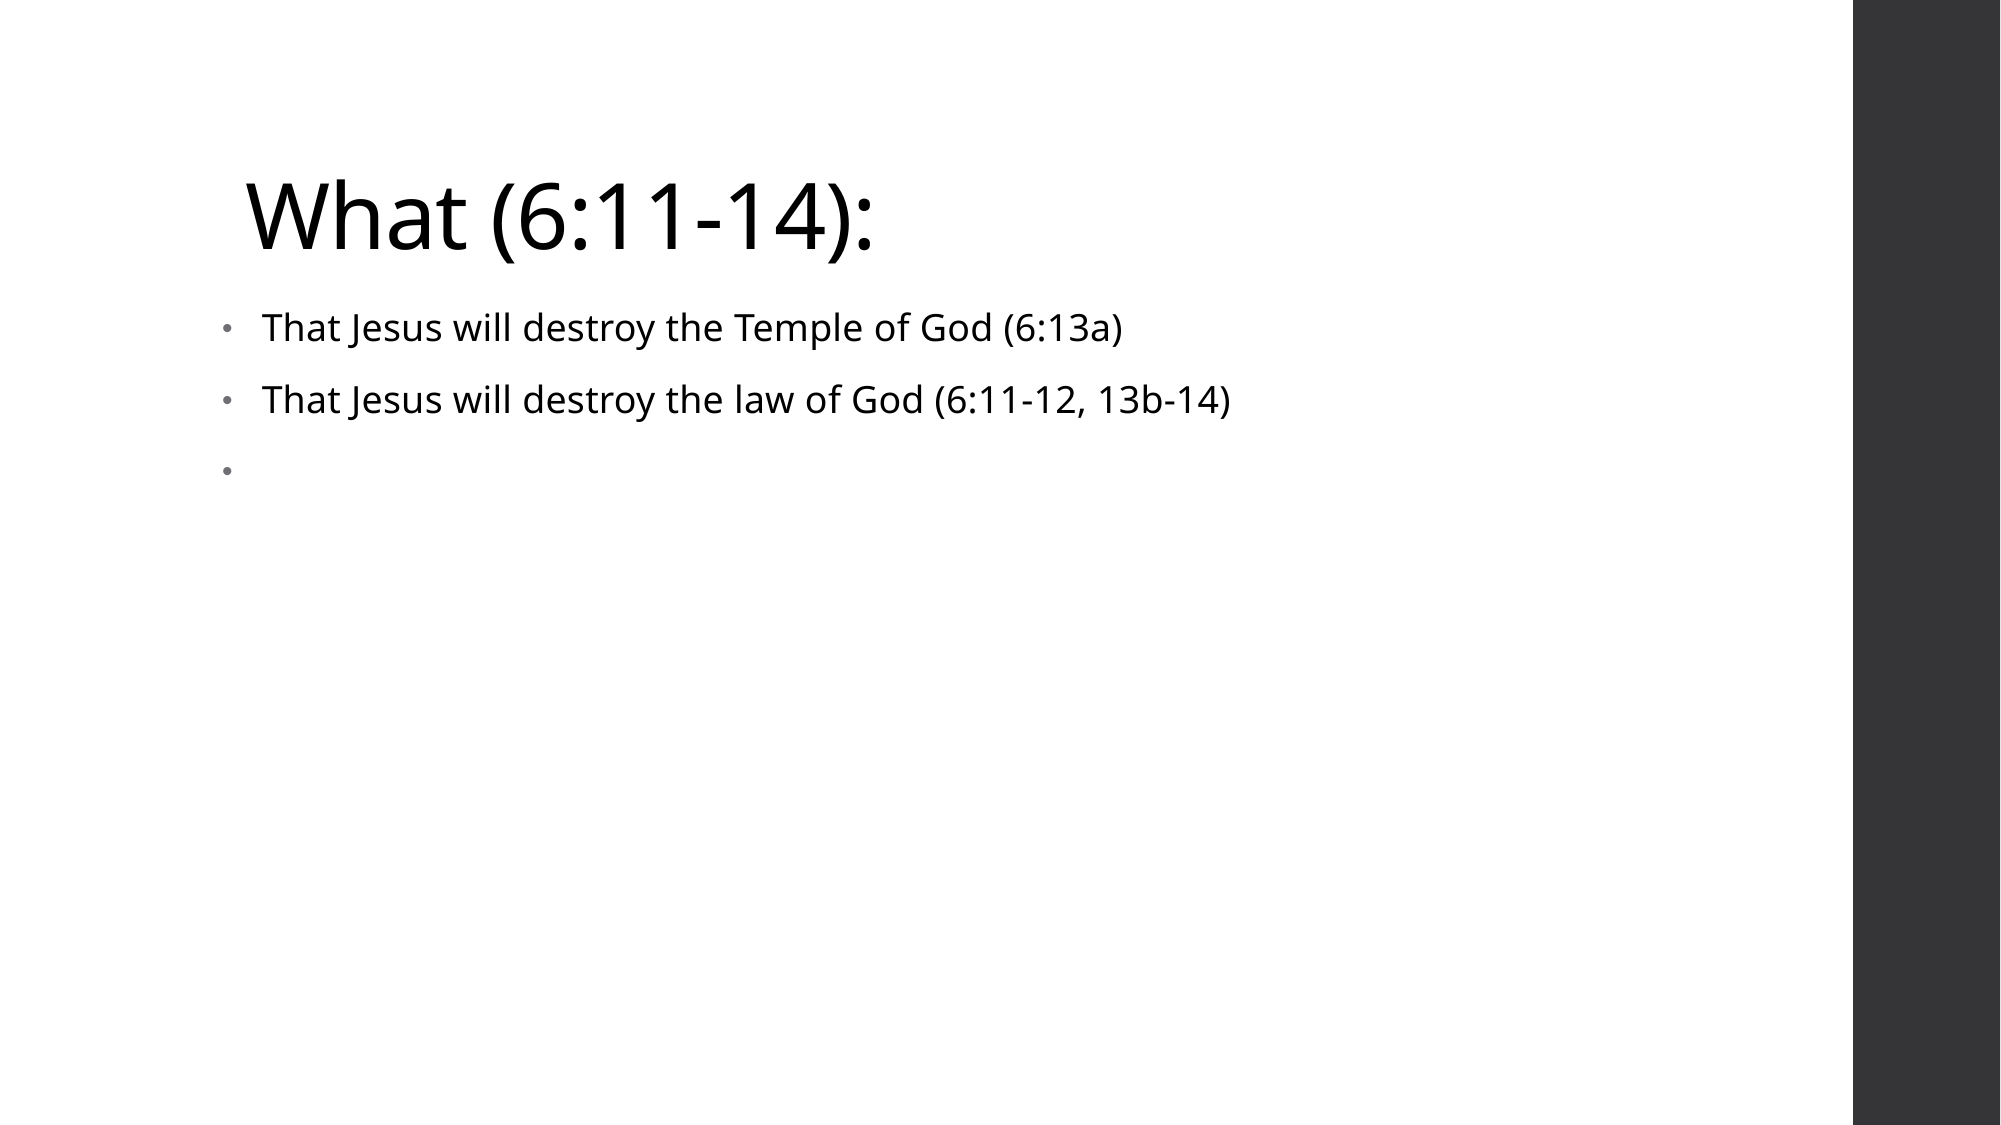

# What (6:11-14):
 That Jesus will destroy the Temple of God (6:13a)
 That Jesus will destroy the law of God (6:11-12, 13b-14)